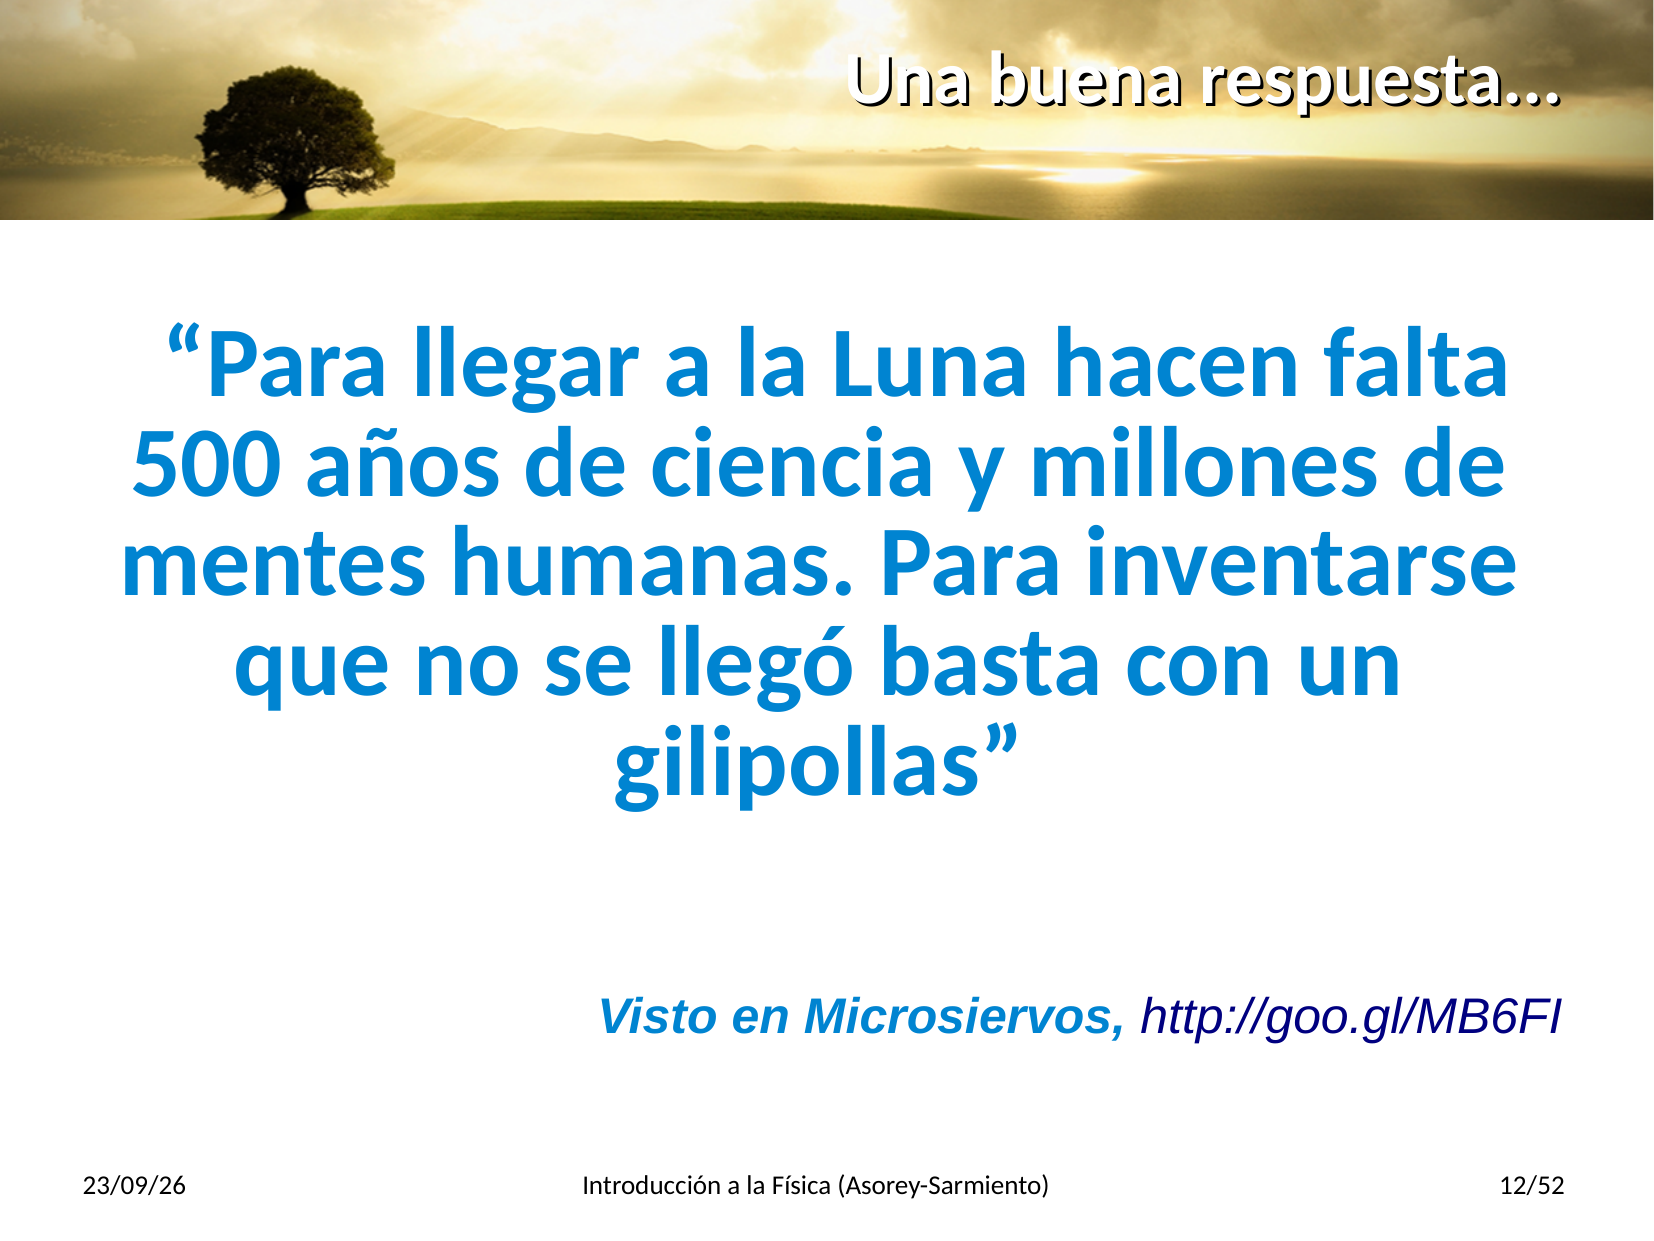

# Una buena respuesta...
“Para llegar a la Luna hacen falta 500 años de ciencia y millones de mentes humanas. Para inventarse que no se llegó basta con un gilipollas”
Visto en Microsiervos, http://goo.gl/MB6FI
Introducción a la Física (Asorey-Sarmiento)
12